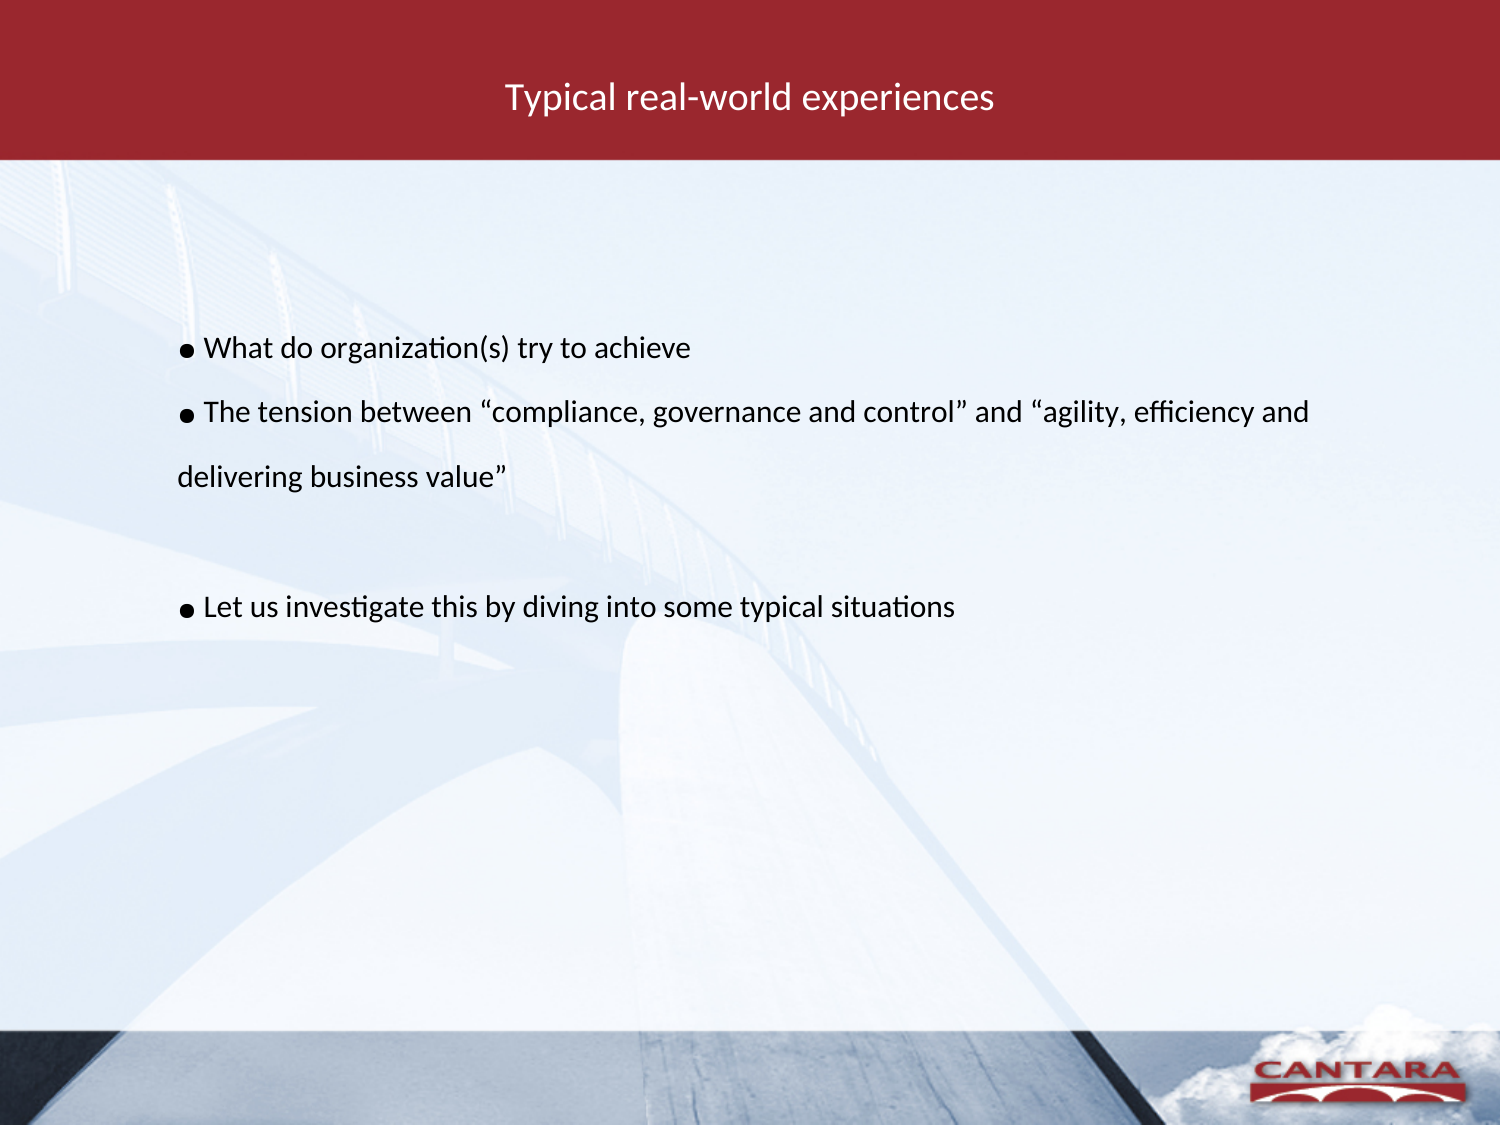

Typical real-world experiences
 What do organization(s) try to achieve
 The tension between “compliance, governance and control” and “agility, efficiency and delivering business value”
 Let us investigate this by diving into some typical situations